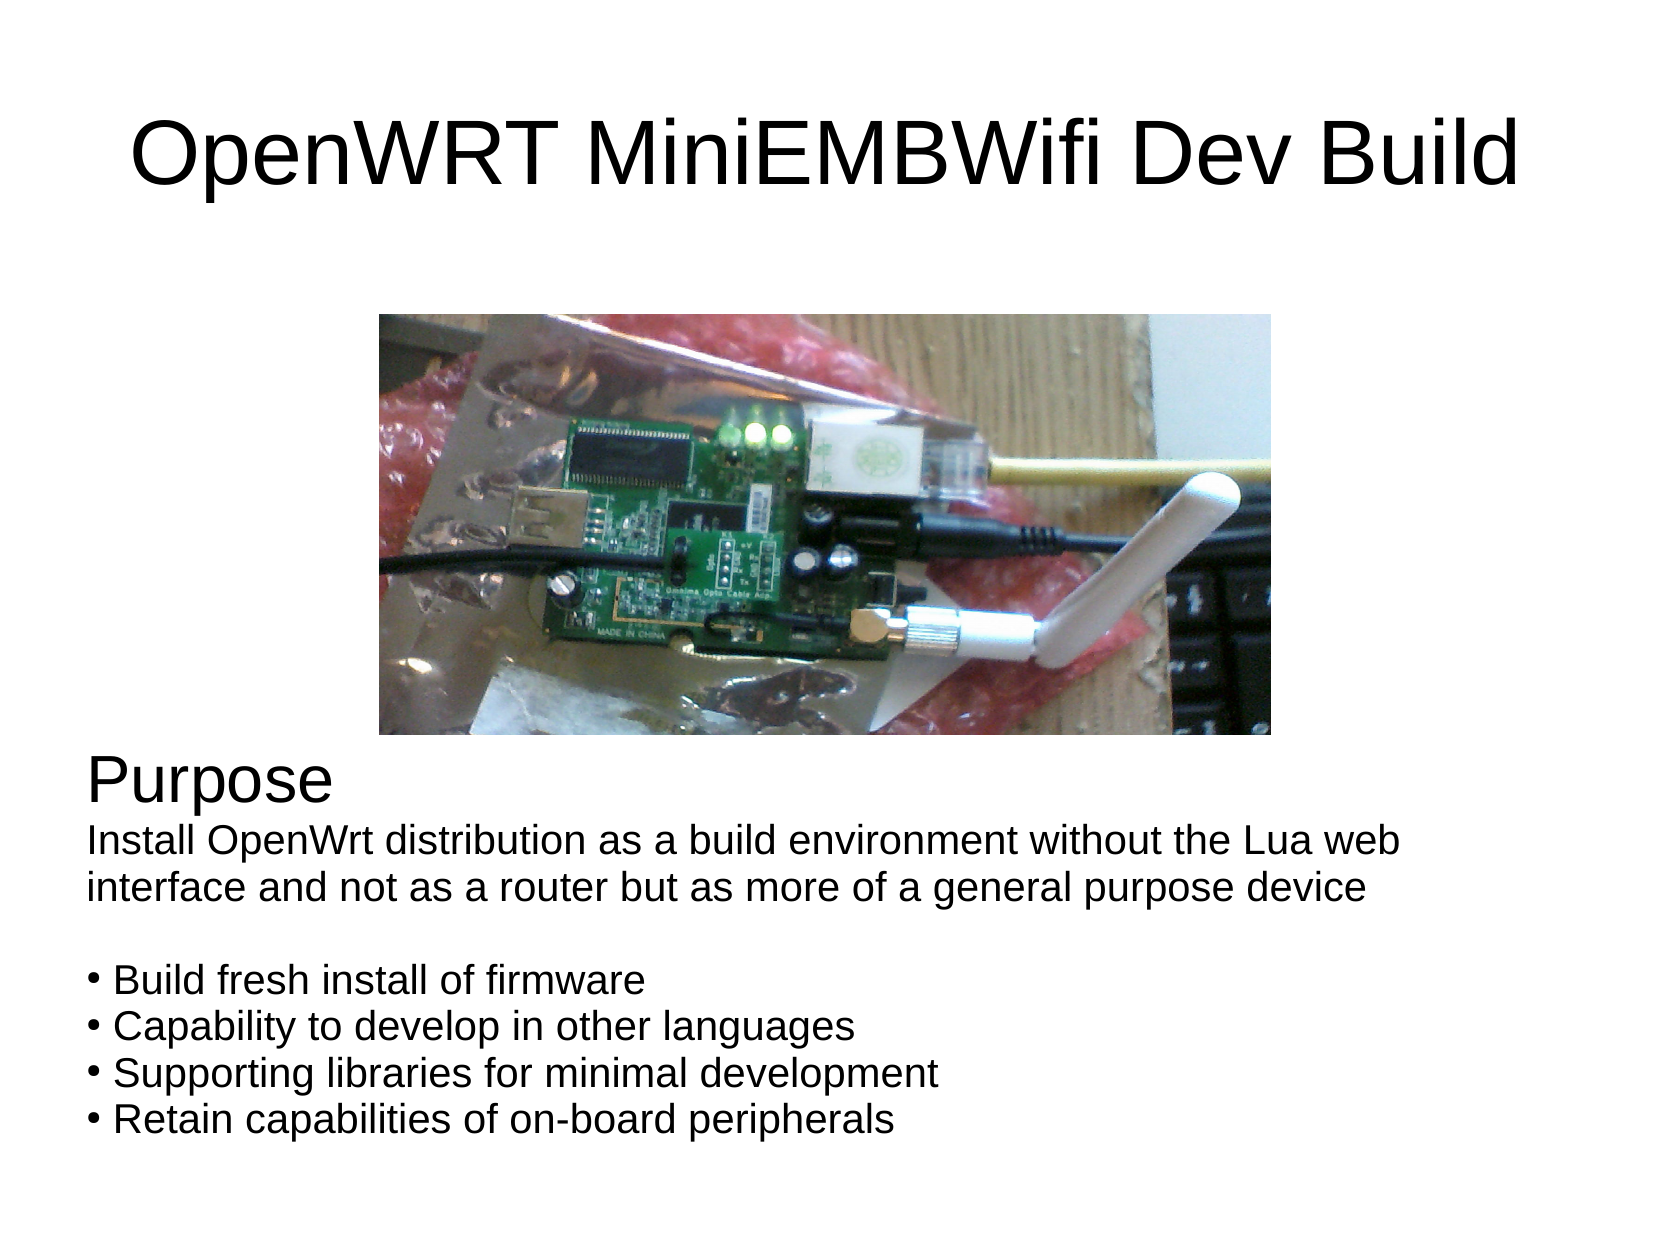

# OpenWRT MiniEMBWifi Dev Build
Purpose
Install OpenWrt distribution as a build environment without the Lua web interface and not as a router but as more of a general purpose device
 Build fresh install of firmware
 Capability to develop in other languages
 Supporting libraries for minimal development
 Retain capabilities of on-board peripherals